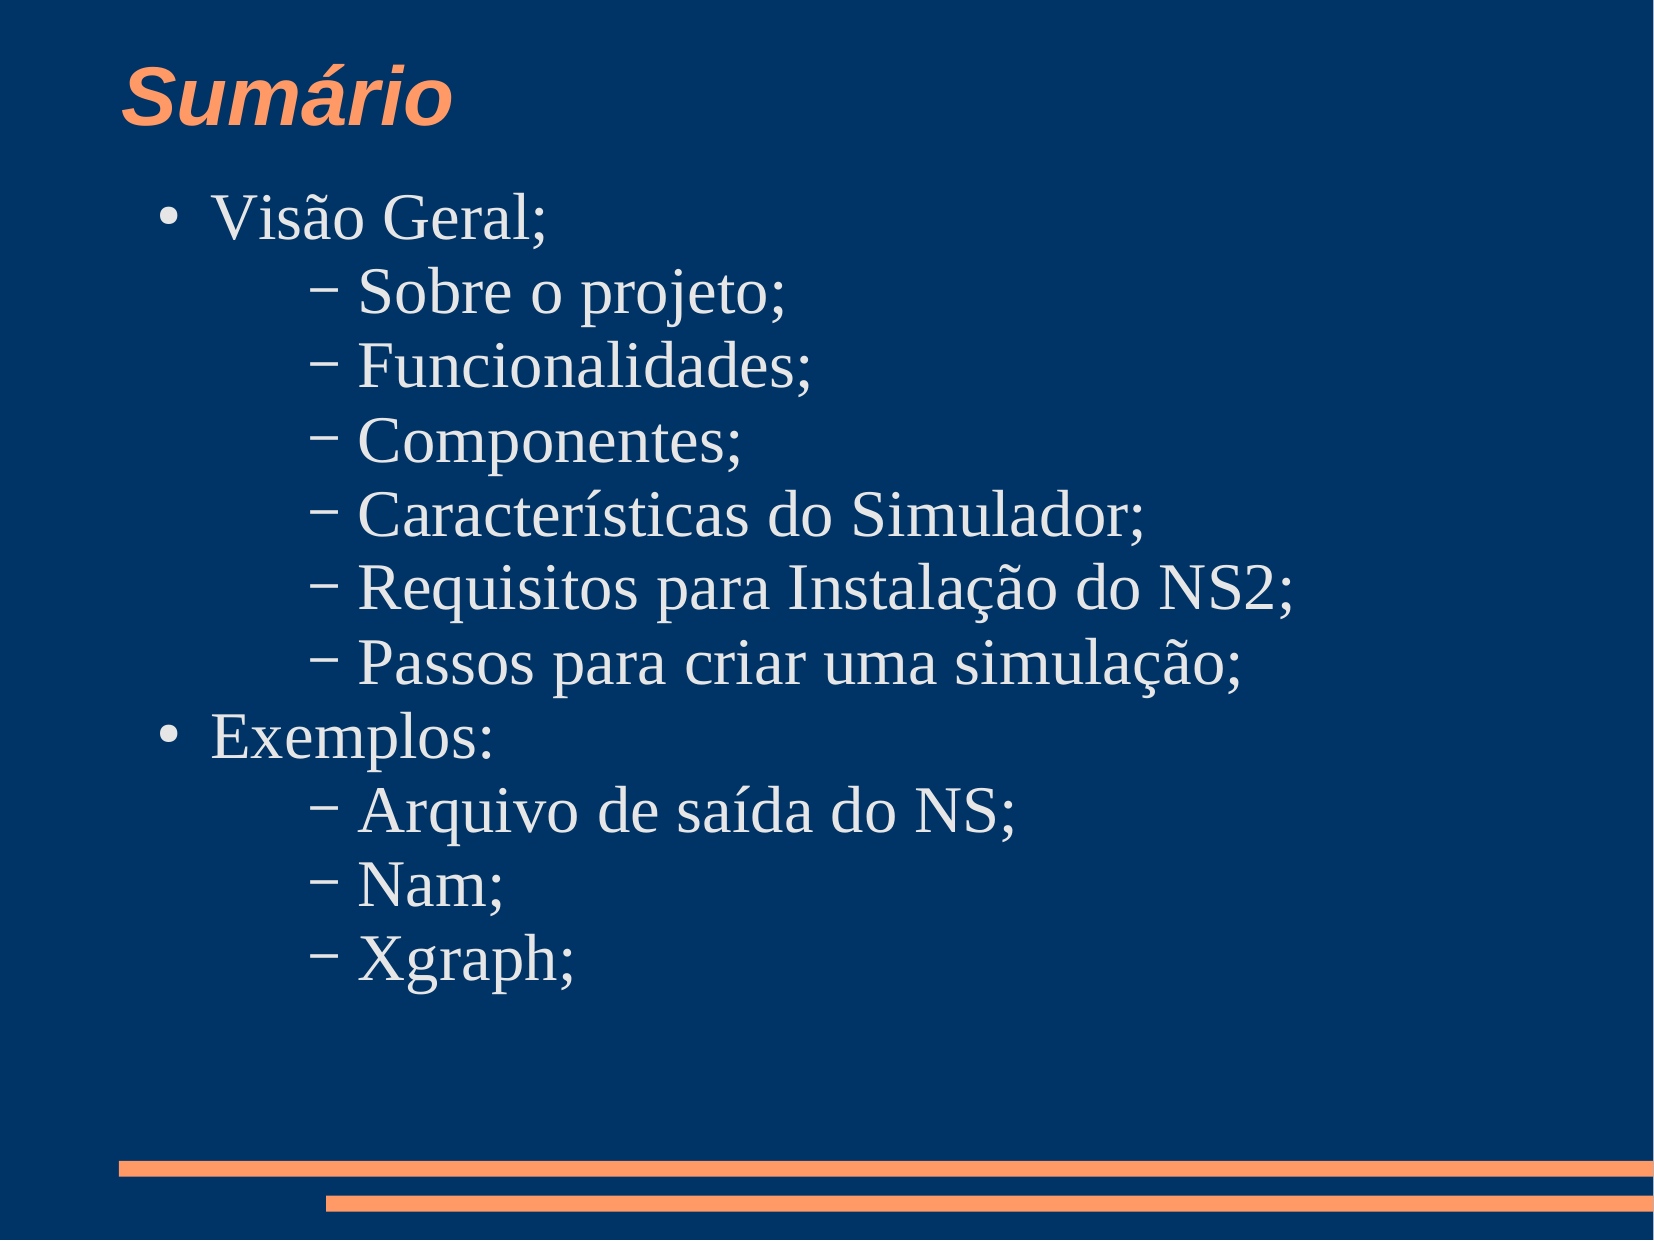

# Sumário
Visão Geral;
Sobre o projeto;
Funcionalidades;
Componentes;
Características do Simulador;
Requisitos para Instalação do NS2;
Passos para criar uma simulação;
Exemplos:
Arquivo de saída do NS;
Nam;
Xgraph;